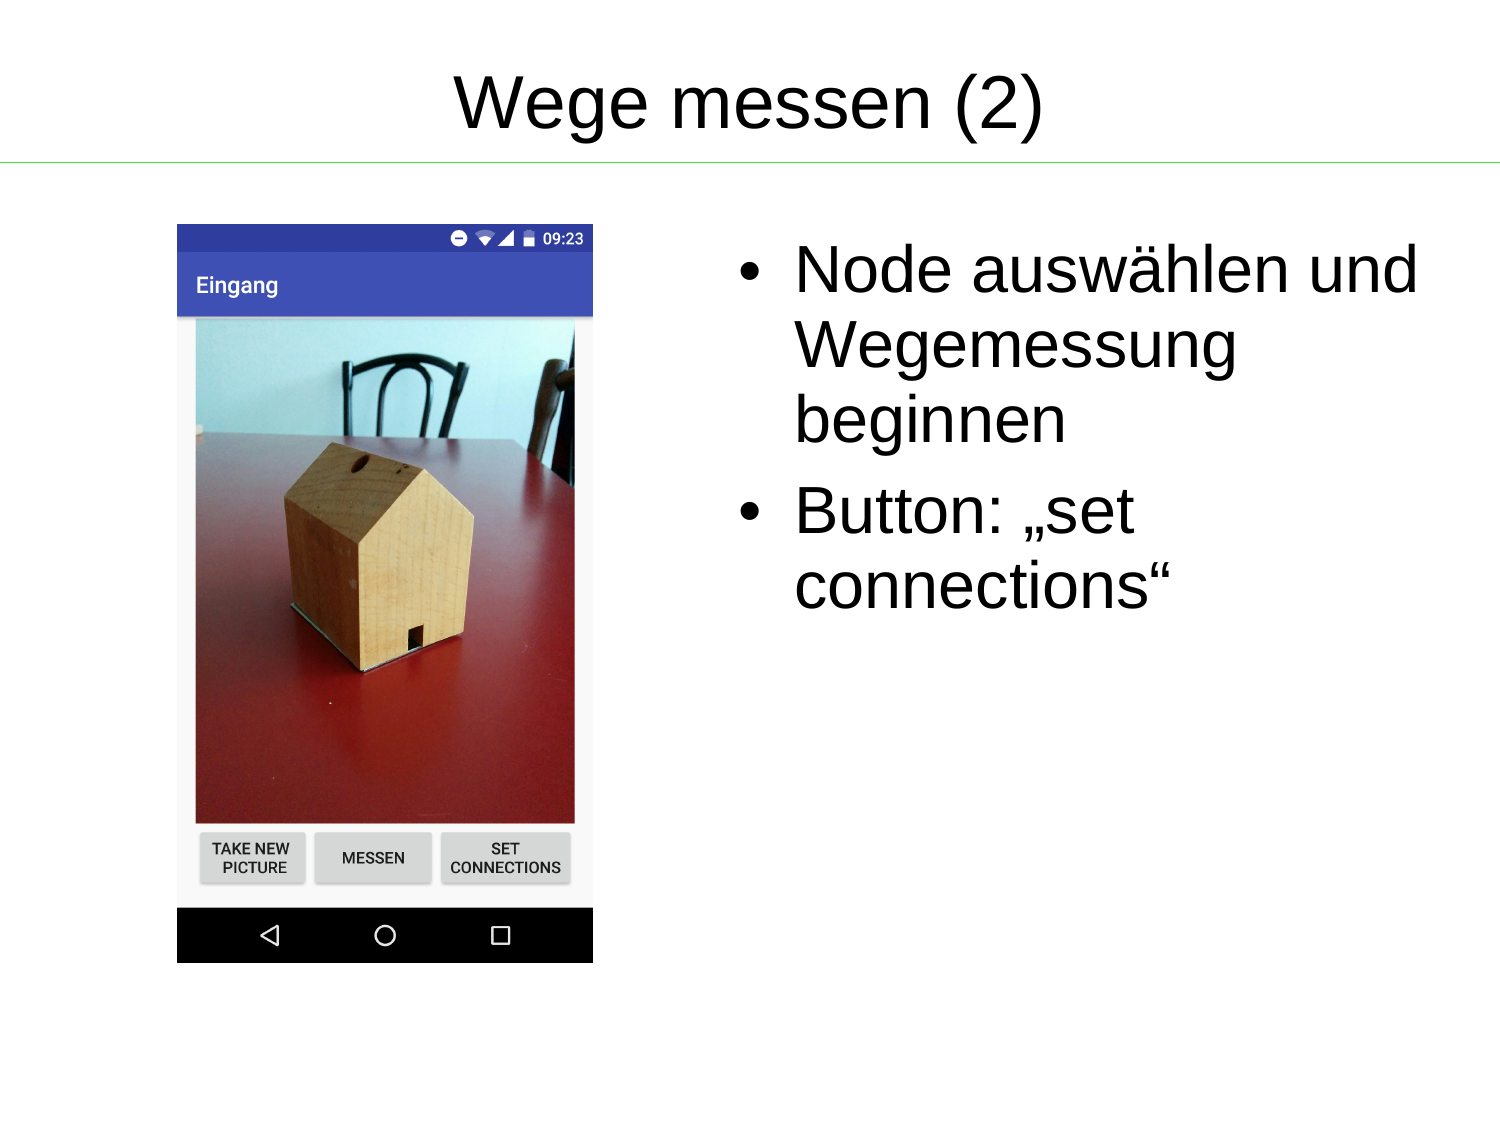

# Wege messen (2)
Node auswählen und Wegemessung beginnen
Button: „set connections“